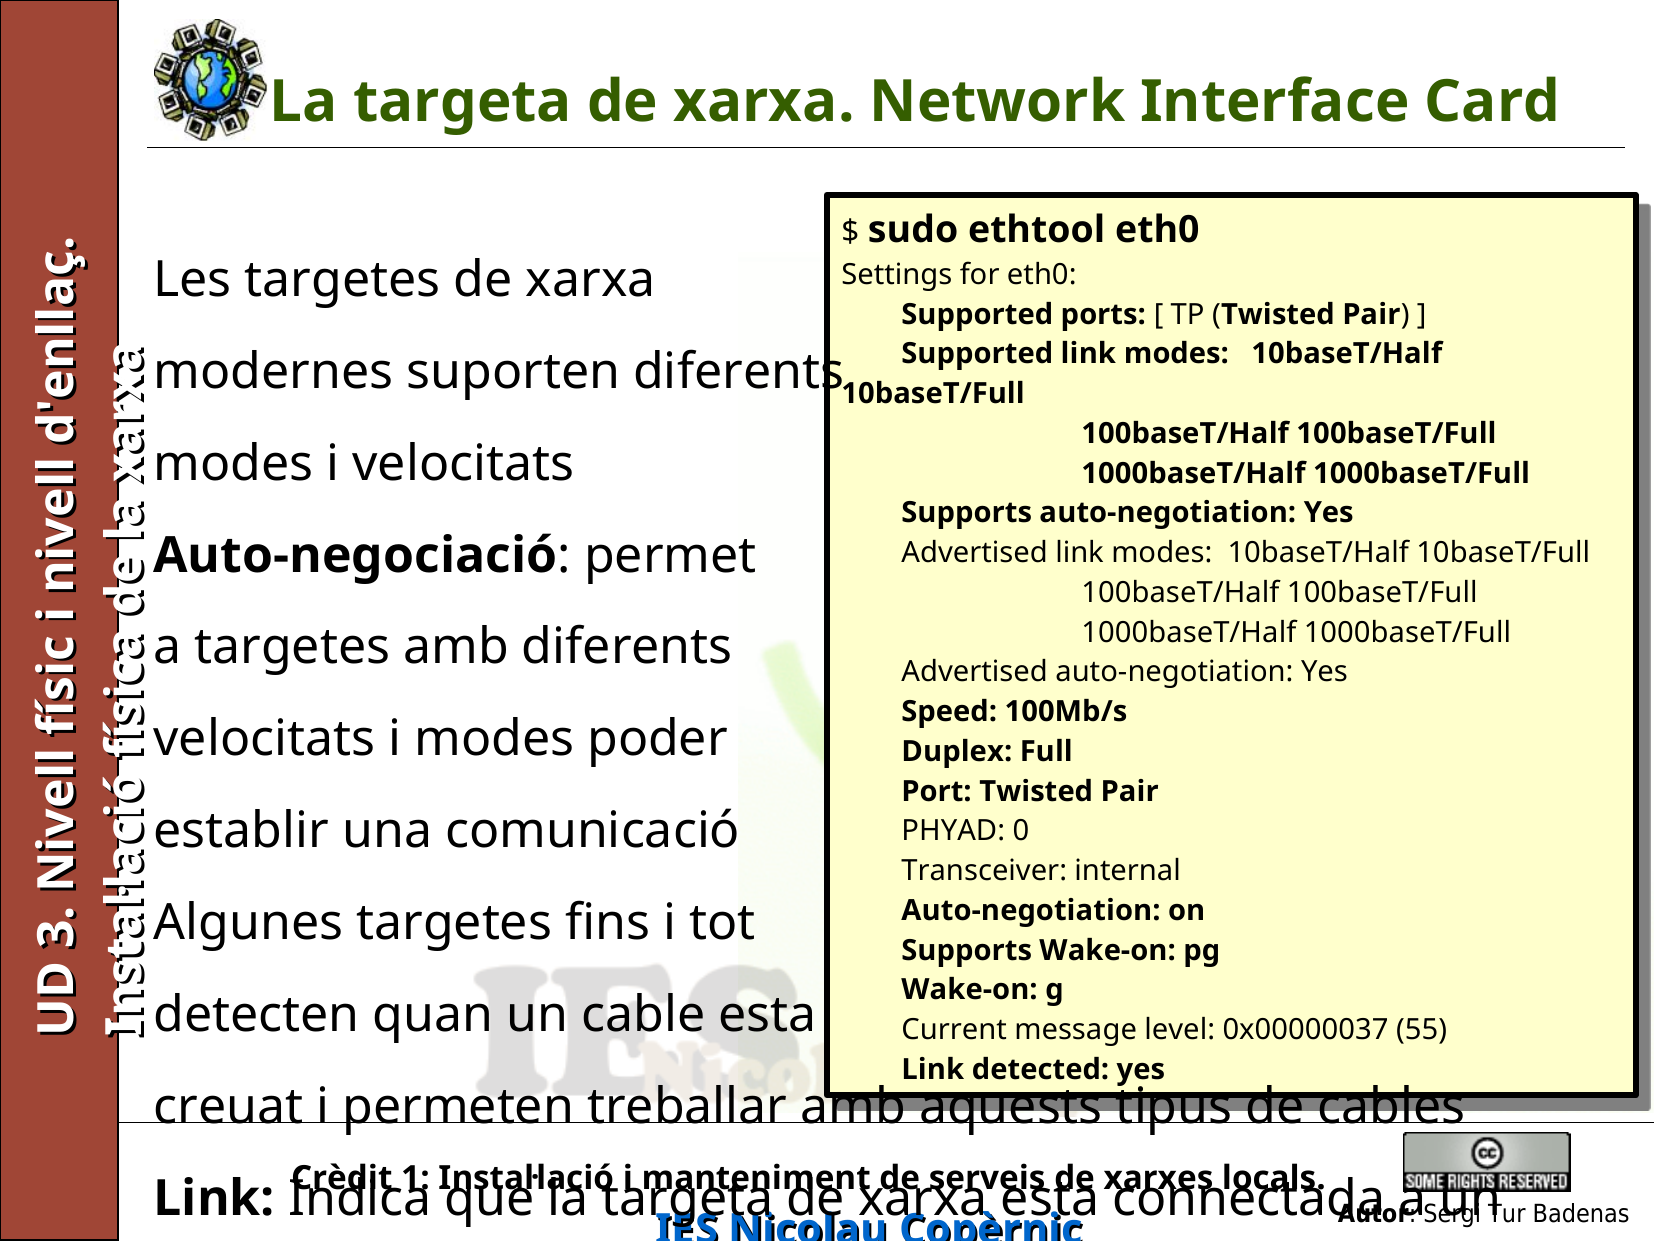

# La targeta de xarxa. Network Interface Card
$ sudo ethtool eth0
Settings for eth0:
 Supported ports: [ TP (Twisted Pair) ]
 Supported link modes: 10baseT/Half 10baseT/Full
 100baseT/Half 100baseT/Full
 1000baseT/Half 1000baseT/Full
 Supports auto-negotiation: Yes
 Advertised link modes: 10baseT/Half 10baseT/Full
 100baseT/Half 100baseT/Full
 1000baseT/Half 1000baseT/Full
 Advertised auto-negotiation: Yes
 Speed: 100Mb/s
 Duplex: Full
 Port: Twisted Pair
 PHYAD: 0
 Transceiver: internal
 Auto-negotiation: on
 Supports Wake-on: pg
 Wake-on: g
 Current message level: 0x00000037 (55)
 Link detected: yes
Les targetes de xarxa
modernes suporten diferents
modes i velocitats
Auto-negociació: permet
a targetes amb diferents
velocitats i modes poder
establir una comunicació
Algunes targetes fins i tot
detecten quan un cable esta
creuat i permeten treballar amb aquests tipus de cables
Link: Índica que la targeta de xarxa esta connectada a un altre dispositiu (switch o targeta de xarxa)